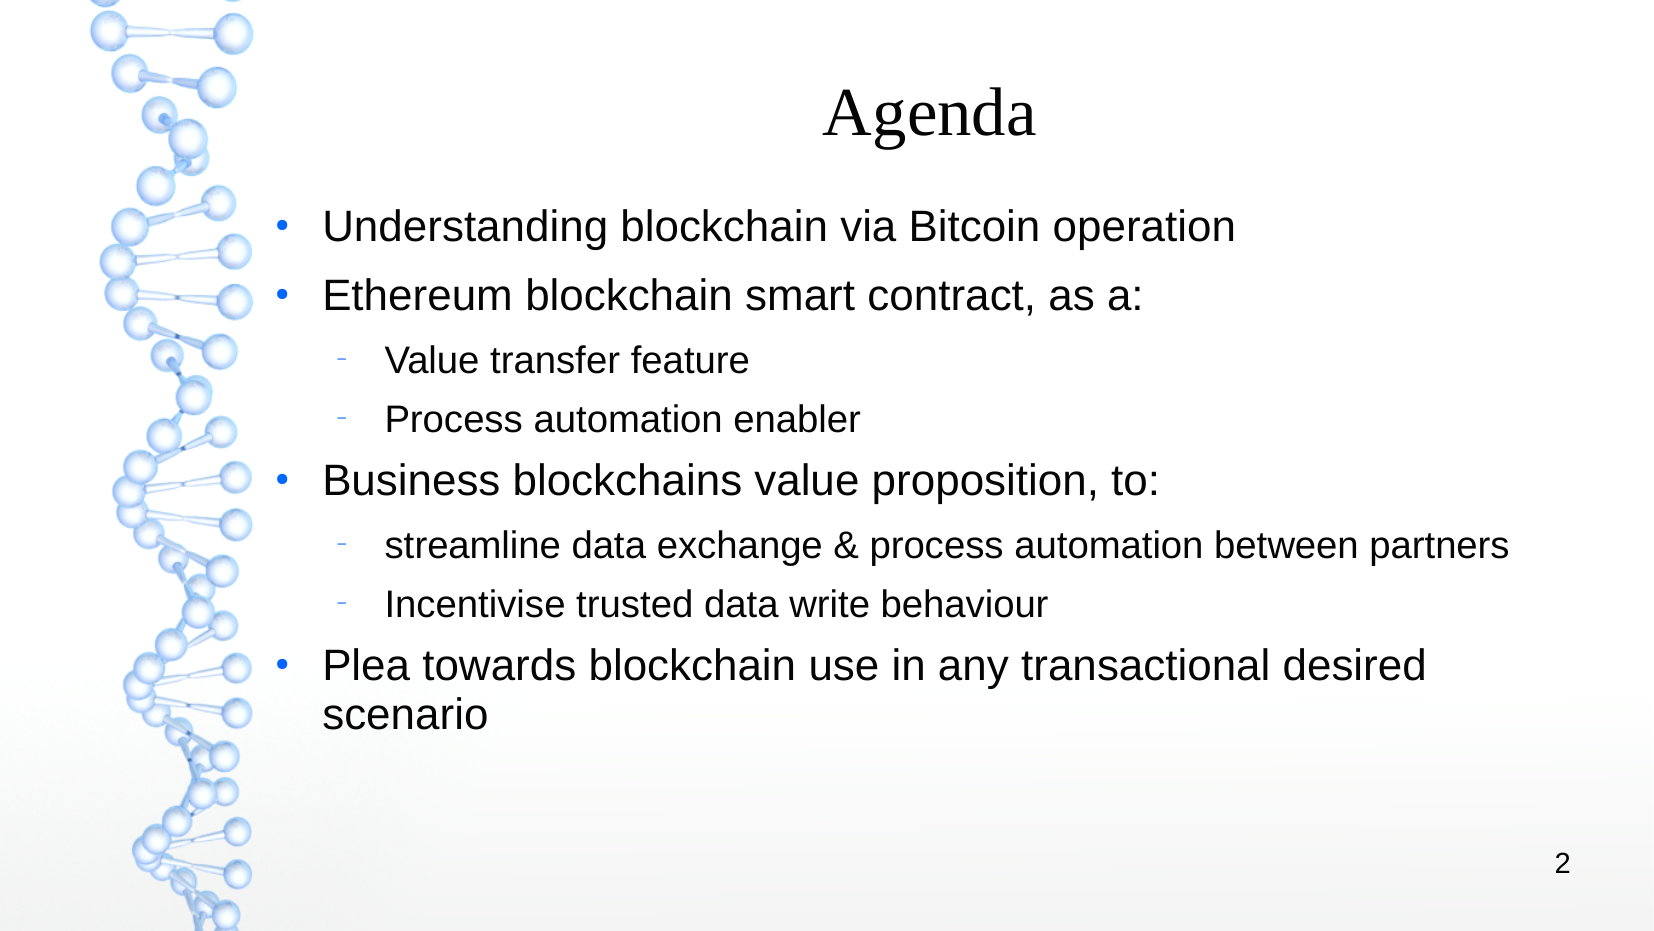

# Agenda
Understanding blockchain via Bitcoin operation
Ethereum blockchain smart contract, as a:
Value transfer feature
Process automation enabler
Business blockchains value proposition, to:
streamline data exchange & process automation between partners
Incentivise trusted data write behaviour
Plea towards blockchain use in any transactional desired scenario
2